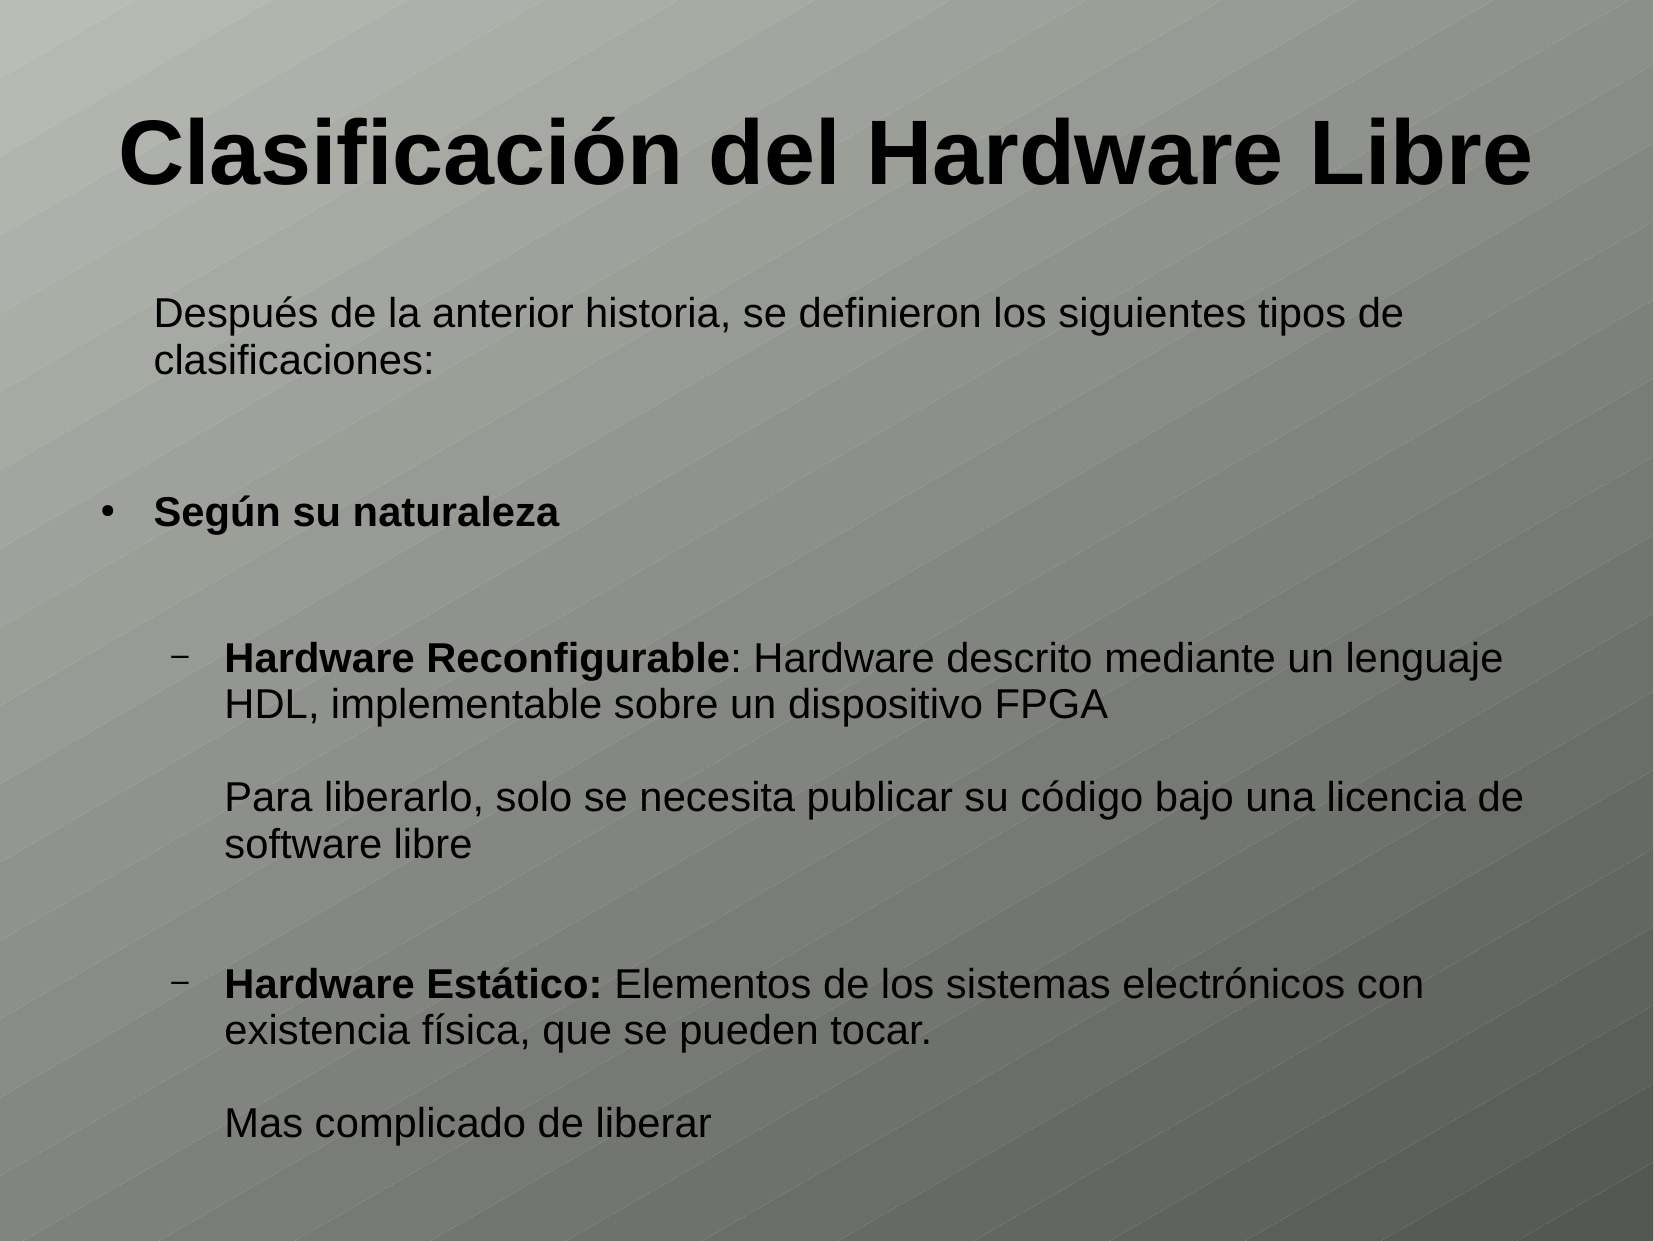

# Clasificación del Hardware Libre
Después de la anterior historia, se definieron los siguientes tipos de clasificaciones:
Según su naturaleza
Hardware Reconfigurable: Hardware descrito mediante un lenguaje HDL, implementable sobre un dispositivo FPGA
Para liberarlo, solo se necesita publicar su código bajo una licencia de software libre
Hardware Estático: Elementos de los sistemas electrónicos con existencia física, que se pueden tocar.
Mas complicado de liberar